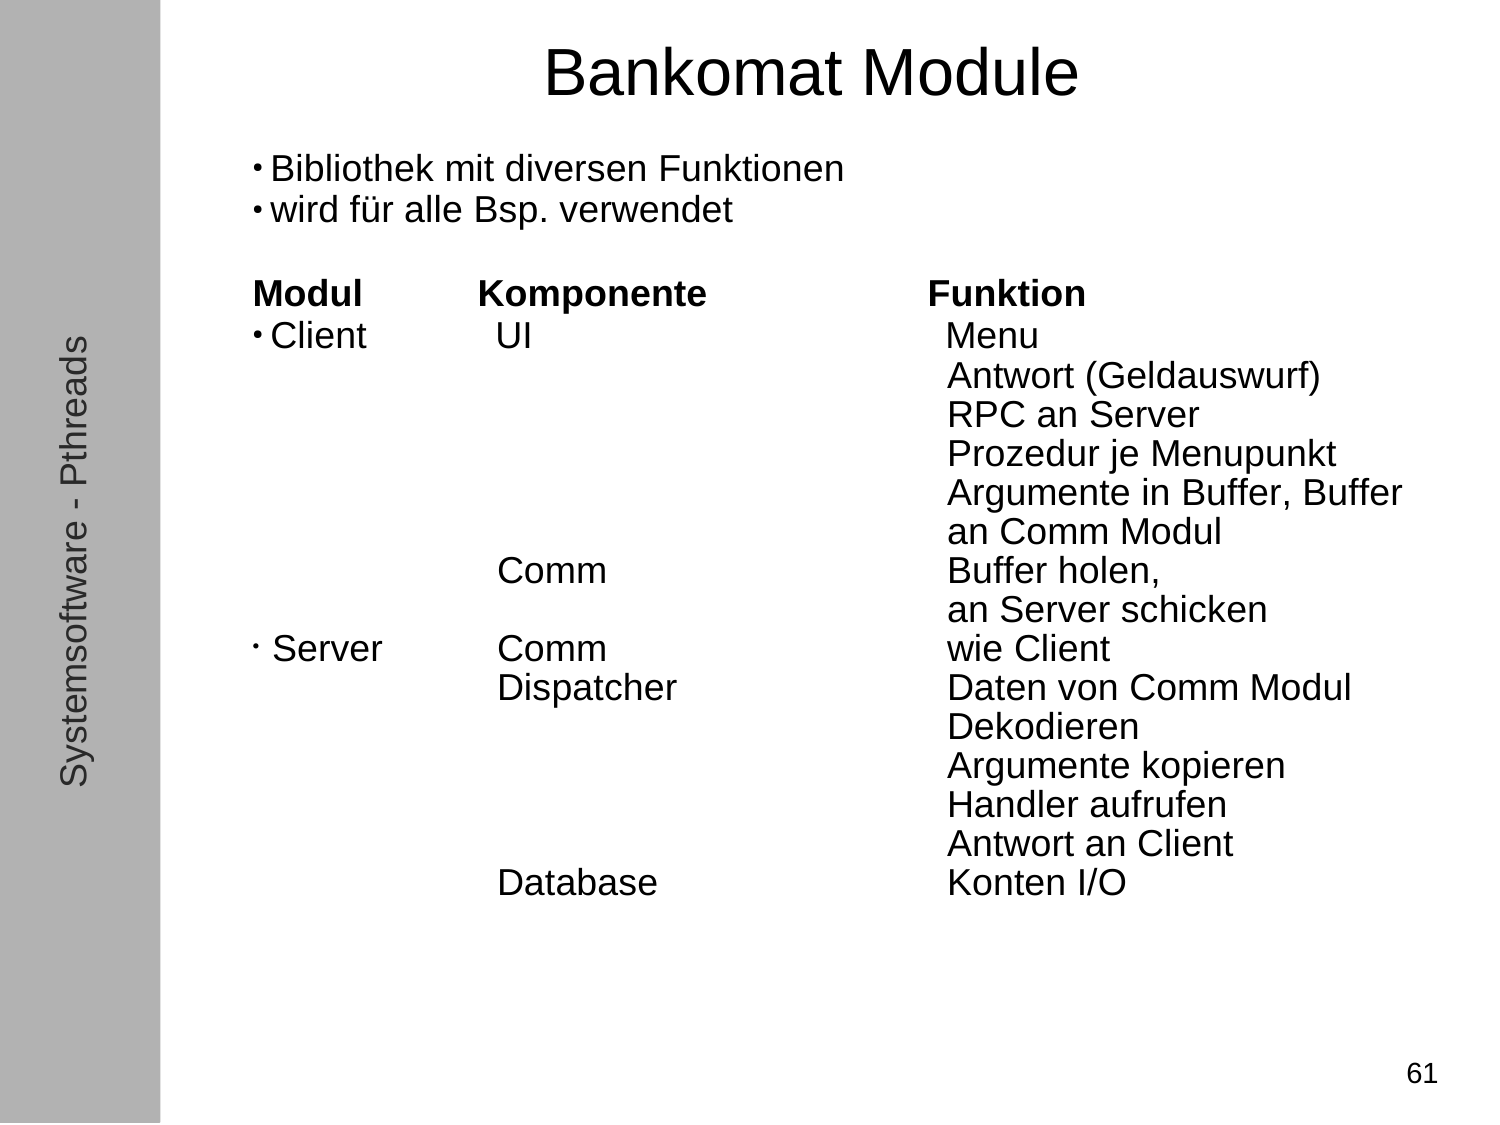

Bankomat Module
Bibliothek mit diversen Funktionen
wird für alle Bsp. verwendet
Modul		Komponente			Funktion
Client		UI						Menu
										Antwort (Geldauswurf)
										RPC an Server
										Prozedur je Menupunkt
										Argumente in Buffer, Buffer
										an Comm Modul
				Comm					Buffer holen,
										an Server schicken
Server		Comm					wie Client
				Dispatcher				Daten von Comm Modul
										Dekodieren
										Argumente kopieren
										Handler aufrufen
										Antwort an Client
				Database				Konten I/O
Systemsoftware - Pthreads